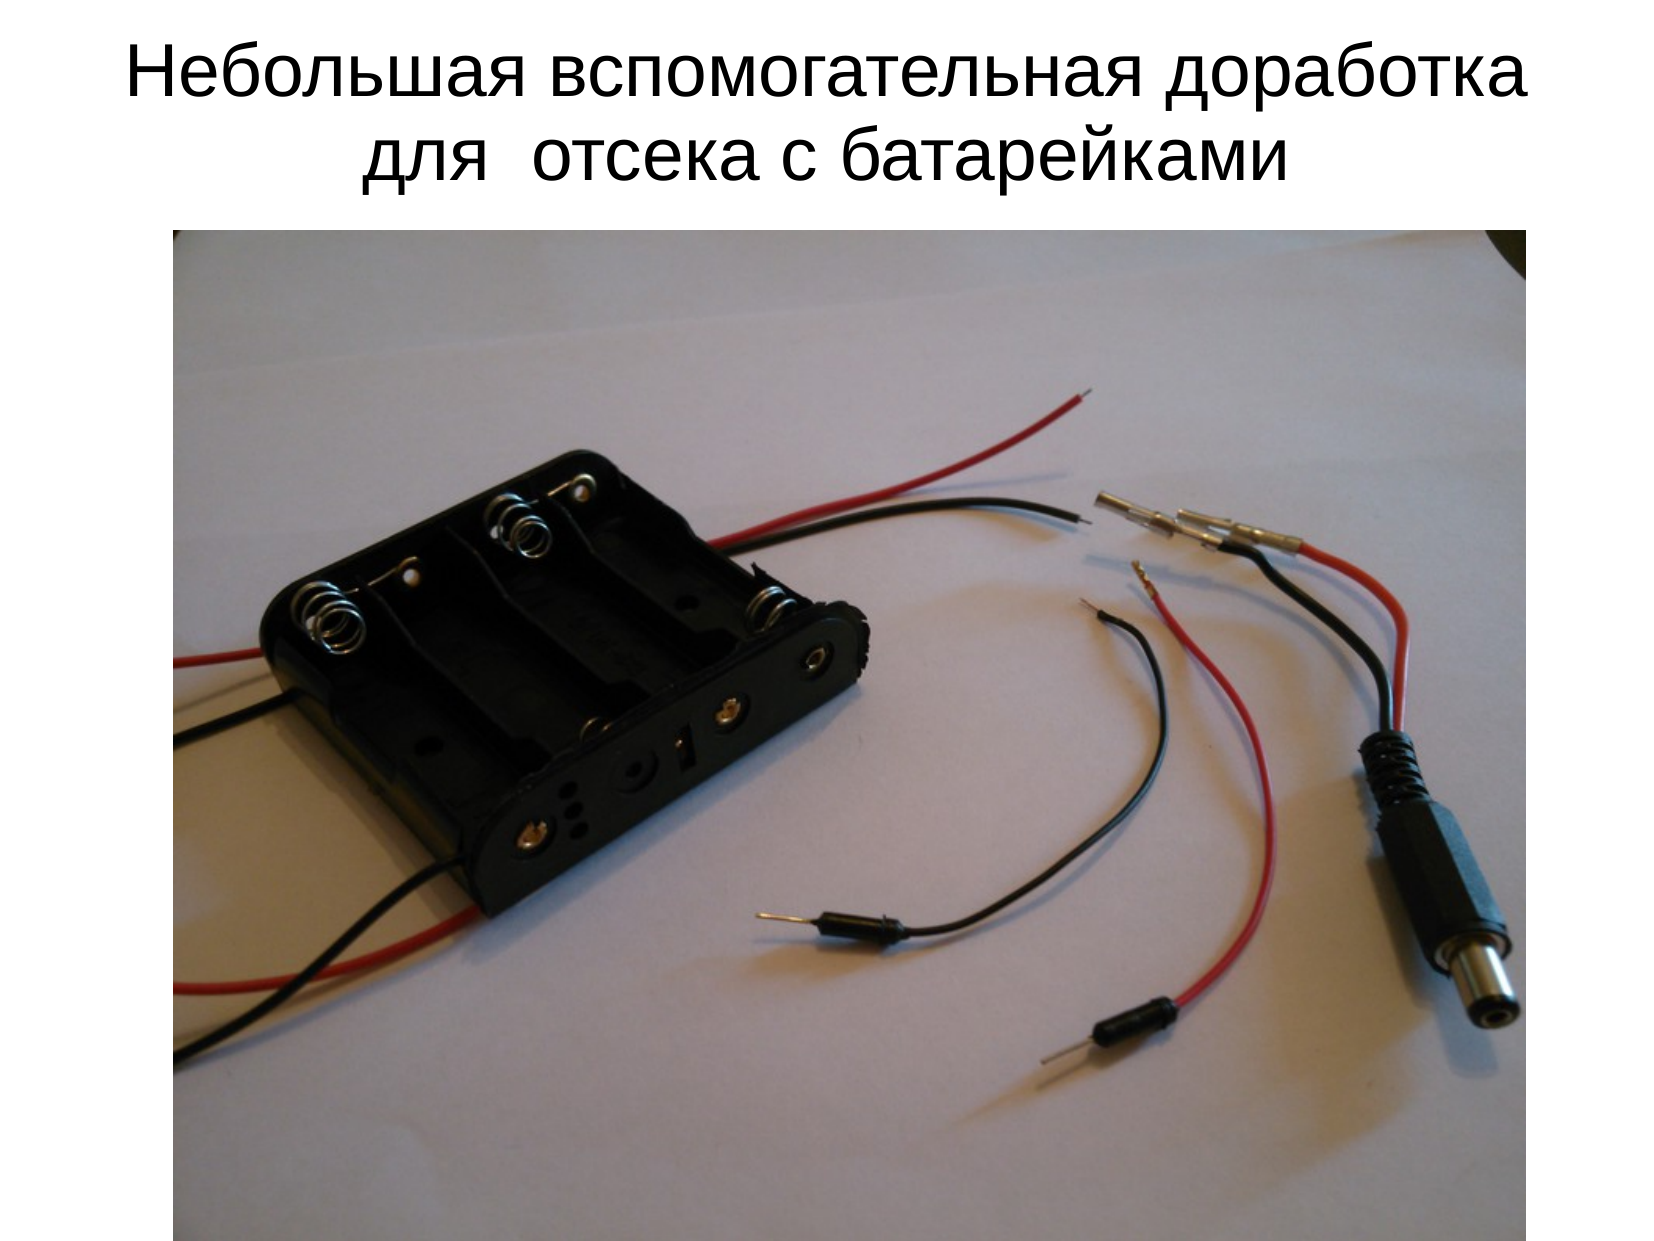

# Небольшая вспомогательная доработка для отсека с батарейками